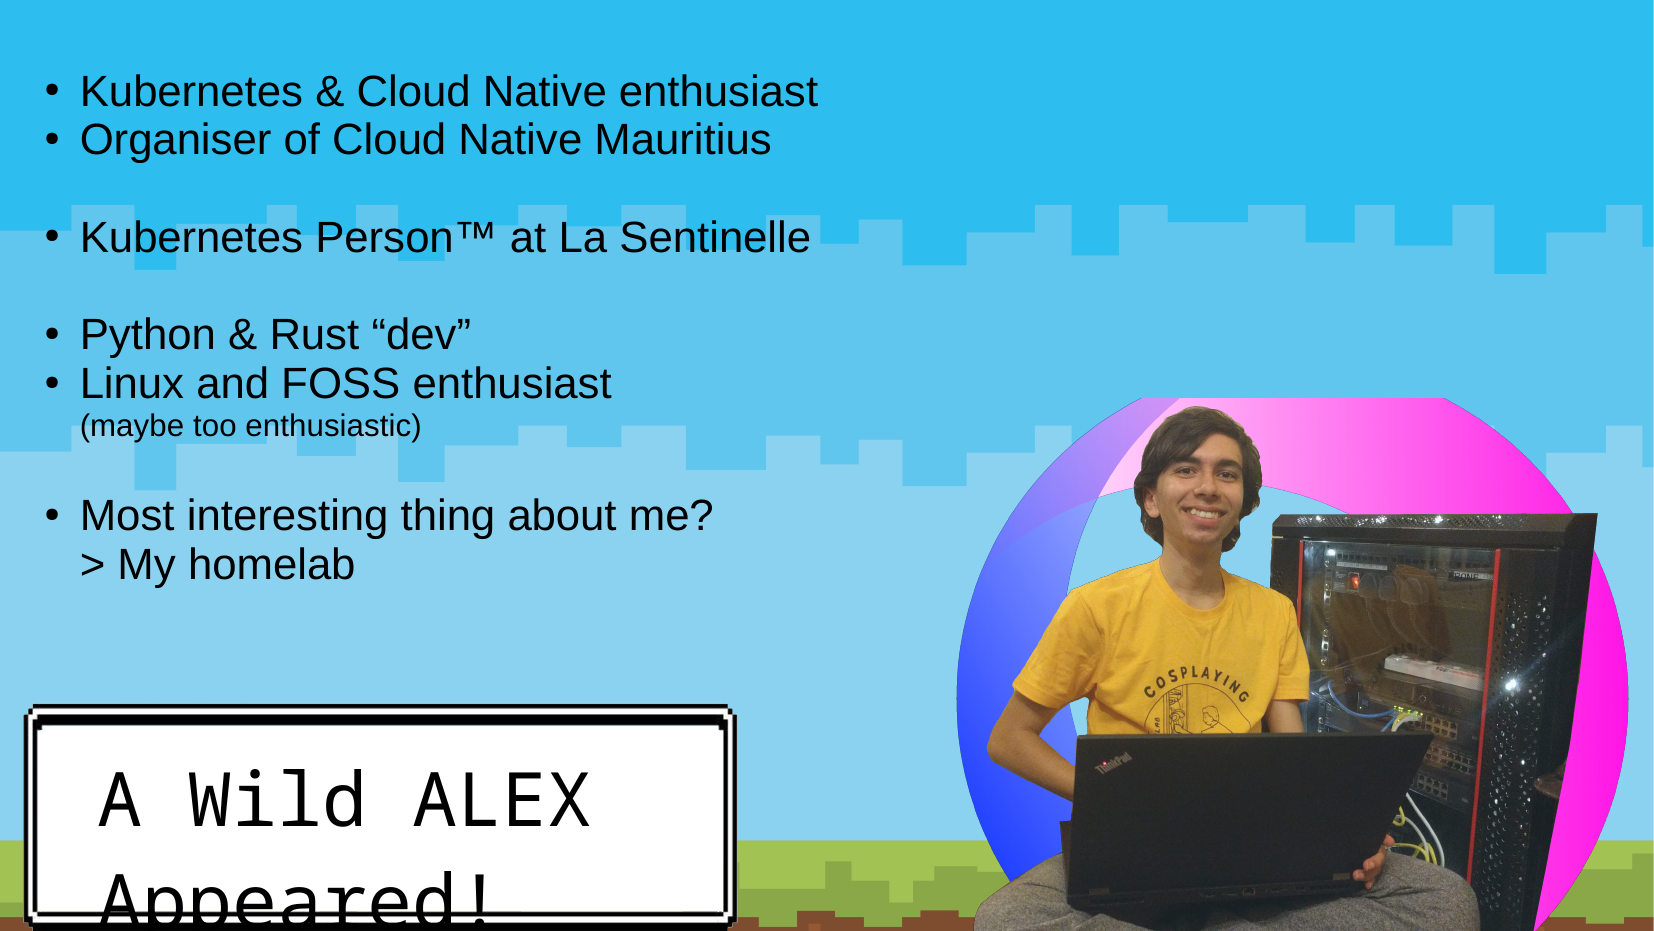

Kubernetes & Cloud Native enthusiast
Organiser of Cloud Native Mauritius
Kubernetes Person™️ at La Sentinelle
Python & Rust “dev”
Linux and FOSS enthusiast
(maybe too enthusiastic)
Most interesting thing about me?
> My homelab
A Wild ALEX
Appeared!